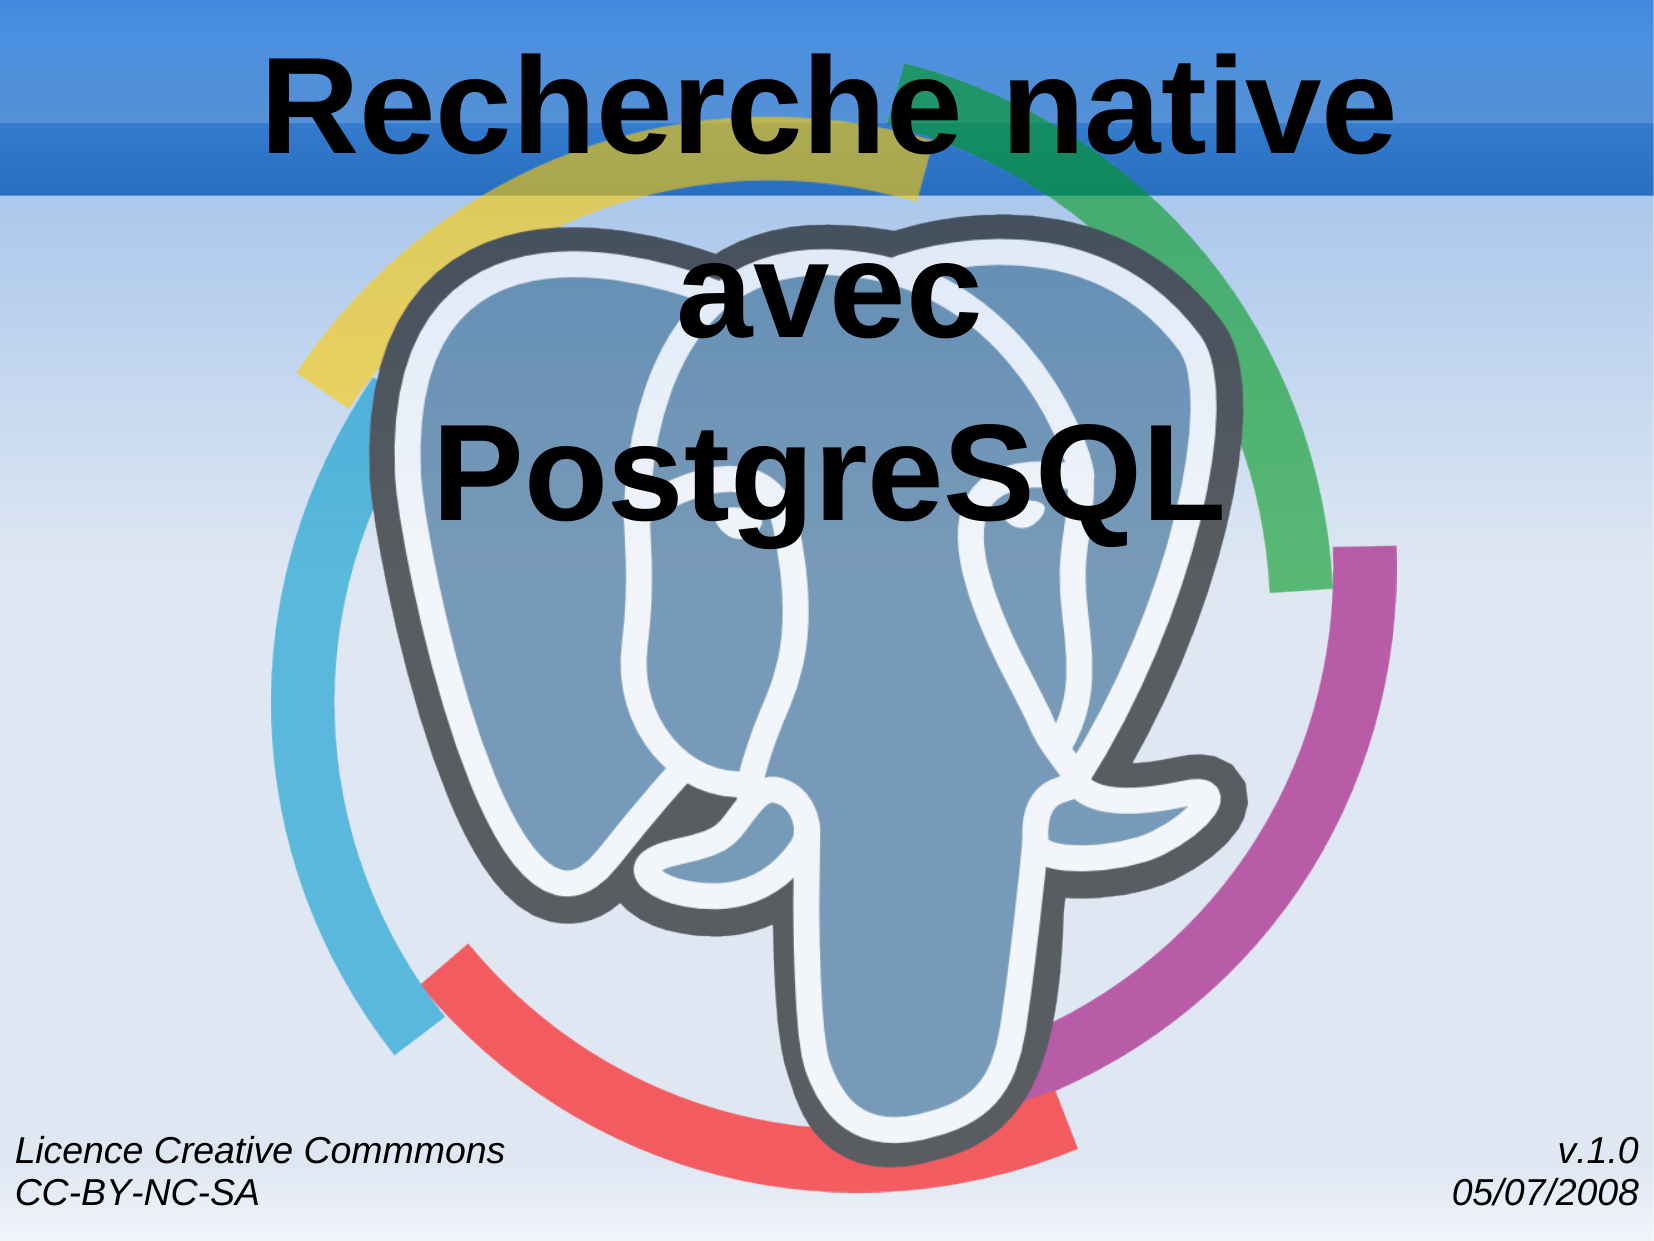

# Recherche native
avec
PostgreSQL
Licence Creative Commmons
CC-BY-NC-SA
v.1.0
05/07/2008